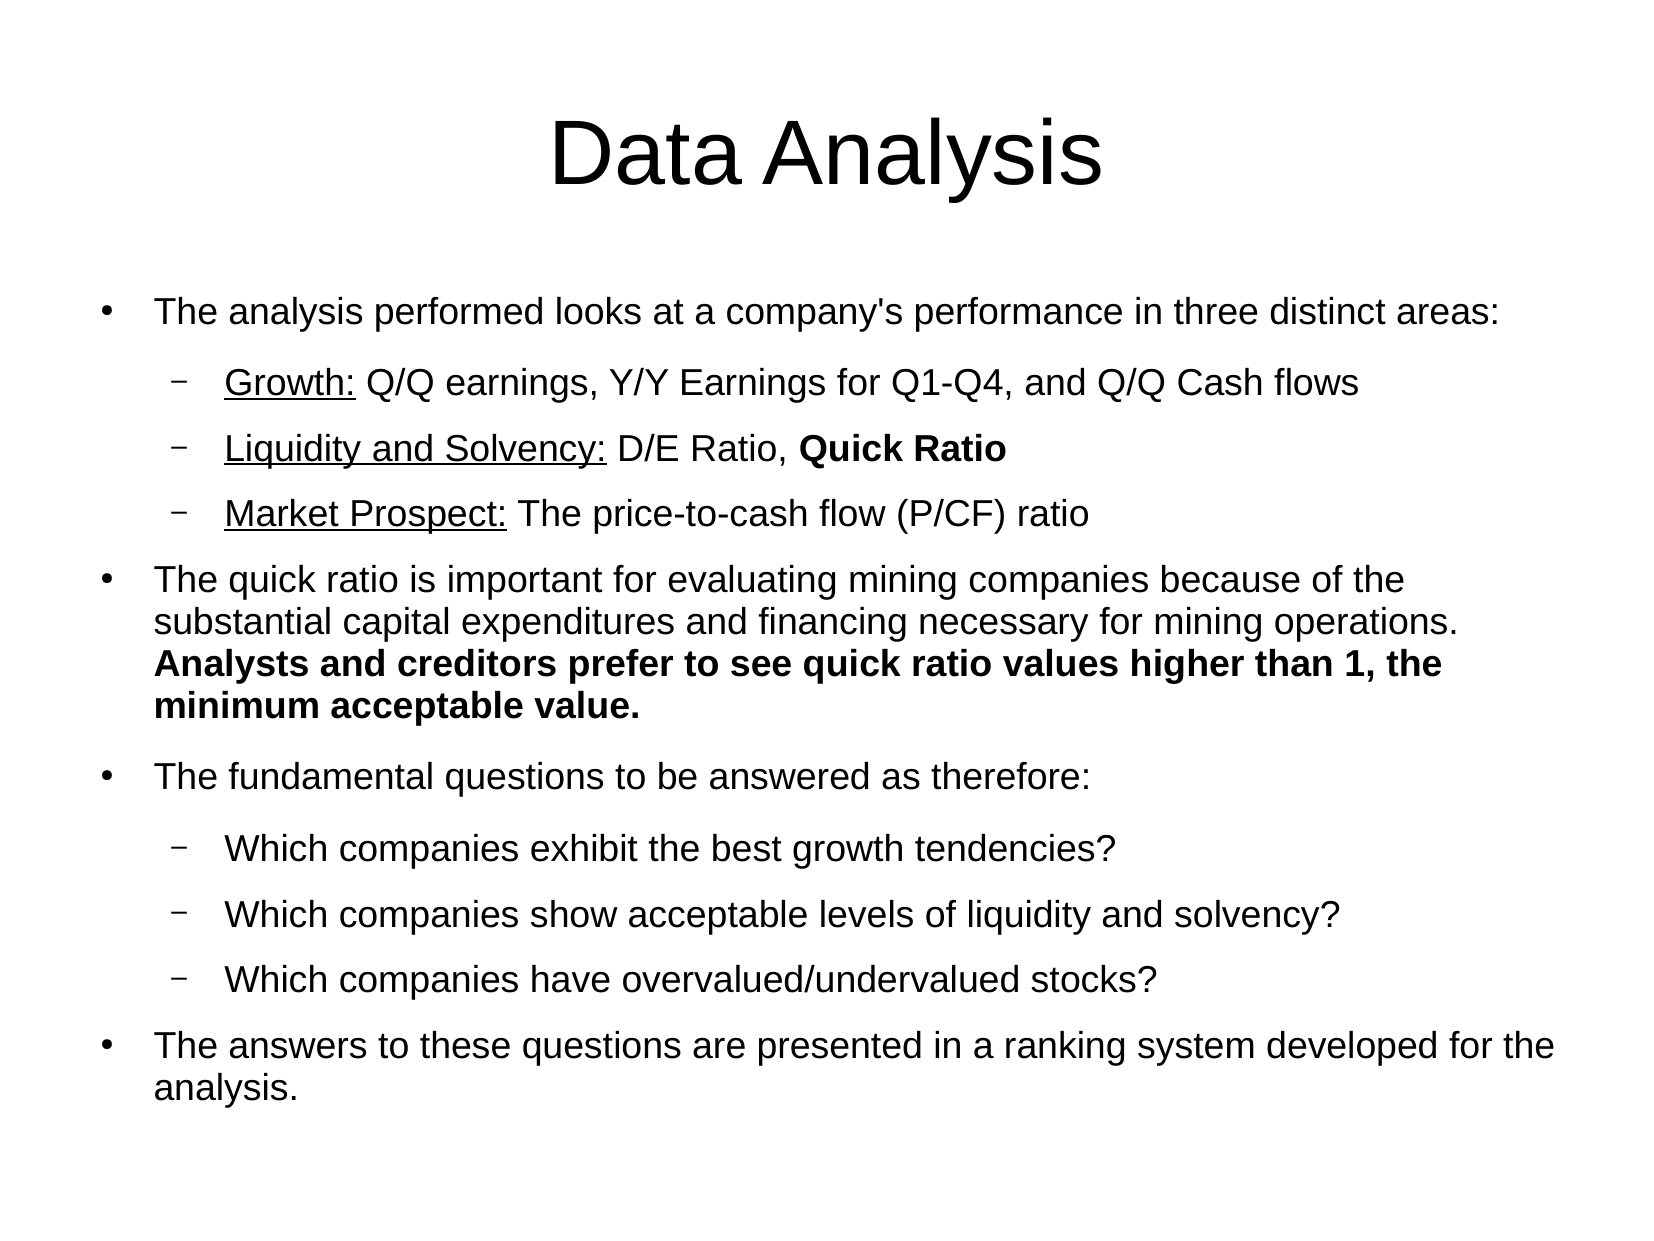

# Data Analysis
The analysis performed looks at a company's performance in three distinct areas:
Growth: Q/Q earnings, Y/Y Earnings for Q1-Q4, and Q/Q Cash flows
Liquidity and Solvency: D/E Ratio, Quick Ratio
Market Prospect: The price-to-cash flow (P/CF) ratio
The quick ratio is important for evaluating mining companies because of the substantial capital expenditures and financing necessary for mining operations. Analysts and creditors prefer to see quick ratio values higher than 1, the minimum acceptable value.
The fundamental questions to be answered as therefore:
Which companies exhibit the best growth tendencies?
Which companies show acceptable levels of liquidity and solvency?
Which companies have overvalued/undervalued stocks?
The answers to these questions are presented in a ranking system developed for the analysis.